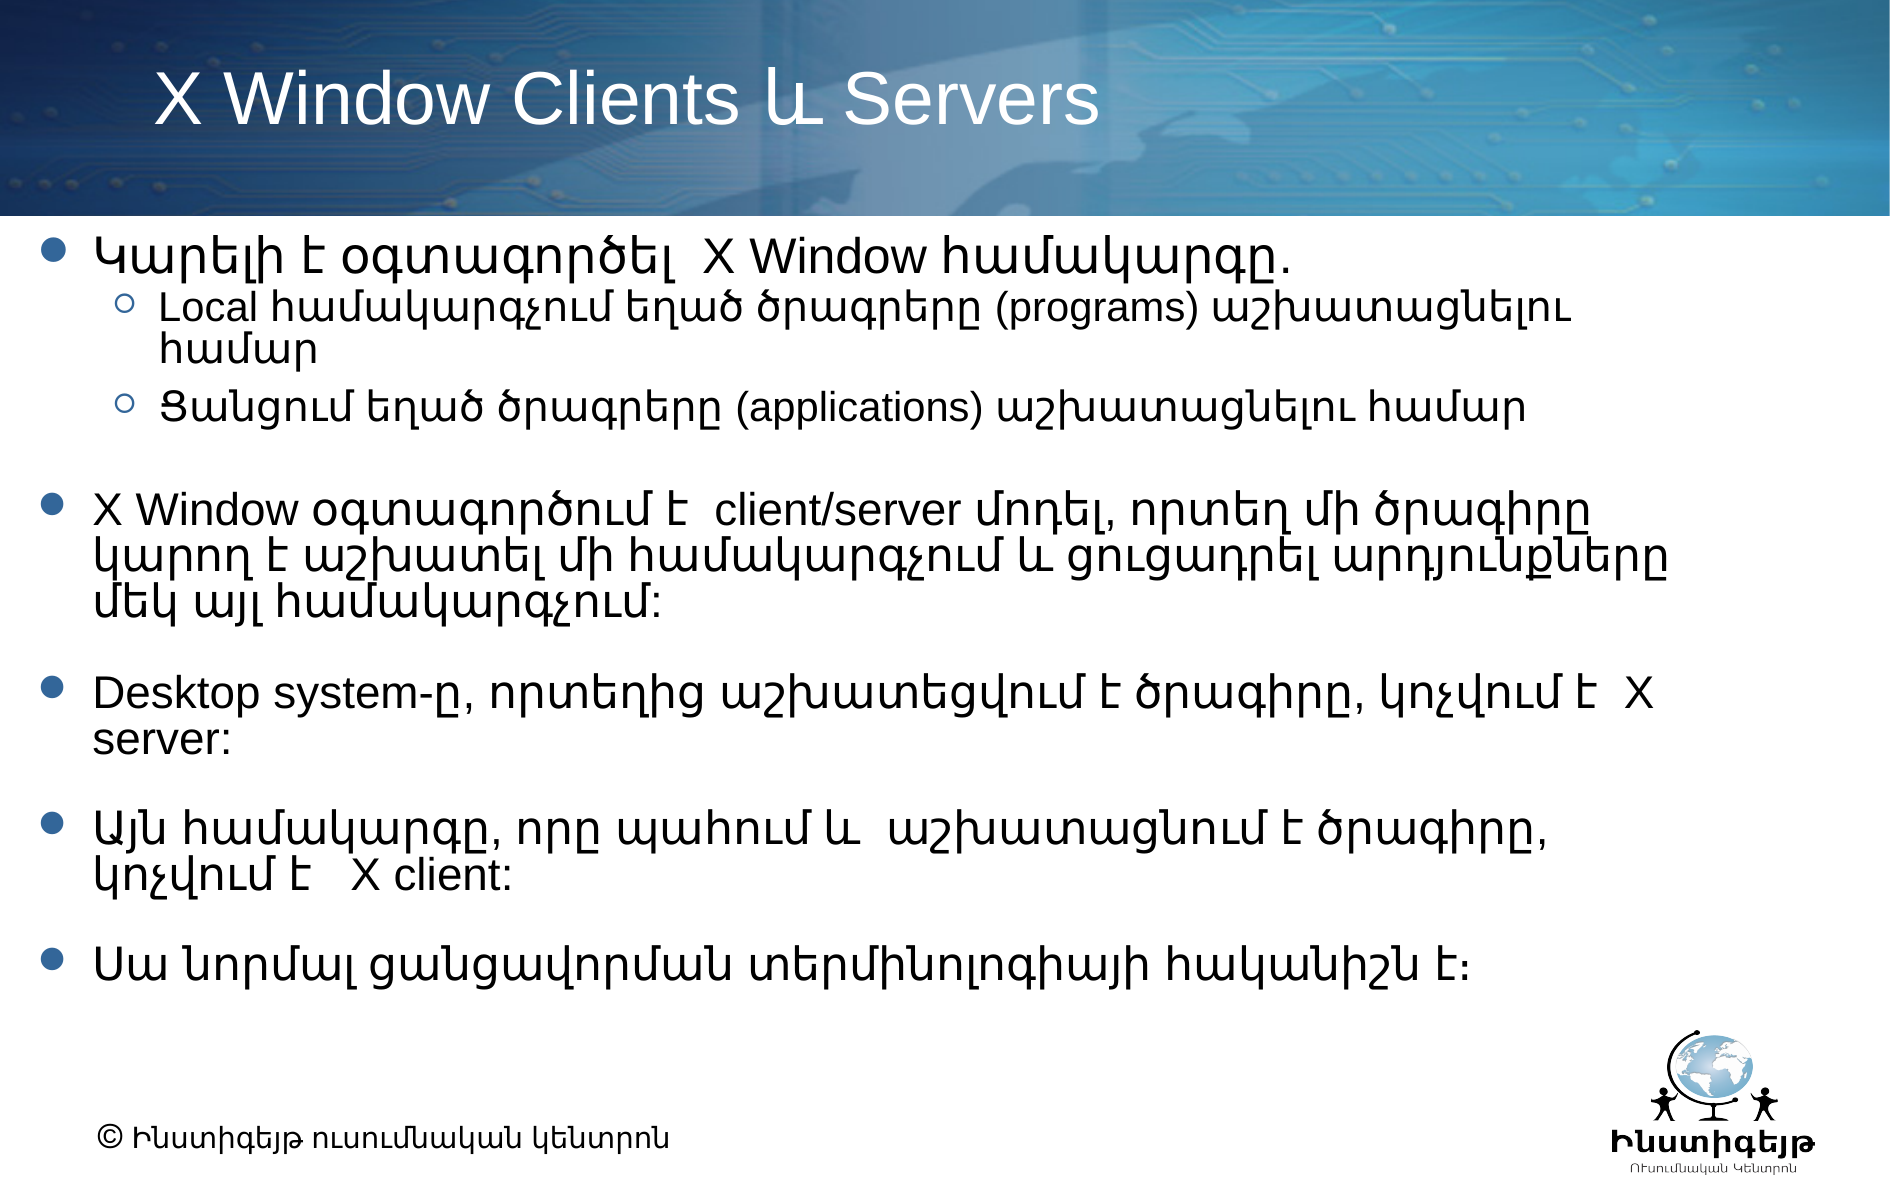

X Window Clients և Servers
# Կարելի է օգտագործել X Window համակարգը.
Local համակարգչում եղած ծրագրերը (programs) աշխատացնելու համար
Ցանցում եղած ծրագրերը (applications) աշխատացնելու համար
X Window օգտագործում է client/server մոդել, որտեղ մի ծրագիրը կարող է աշխատել մի համակարգչում և ցուցադրել արդյունքները մեկ այլ համակարգչում:
Desktop system-ը, որտեղից աշխատեցվում է ծրագիրը, կոչվում է X server:
Այն համակարգը, որը պահում և աշխատացնում է ծրագիրը, կոչվում է X client:
Սա նորմալ ցանցավորման տերմինոլոգիայի հականիշն է։